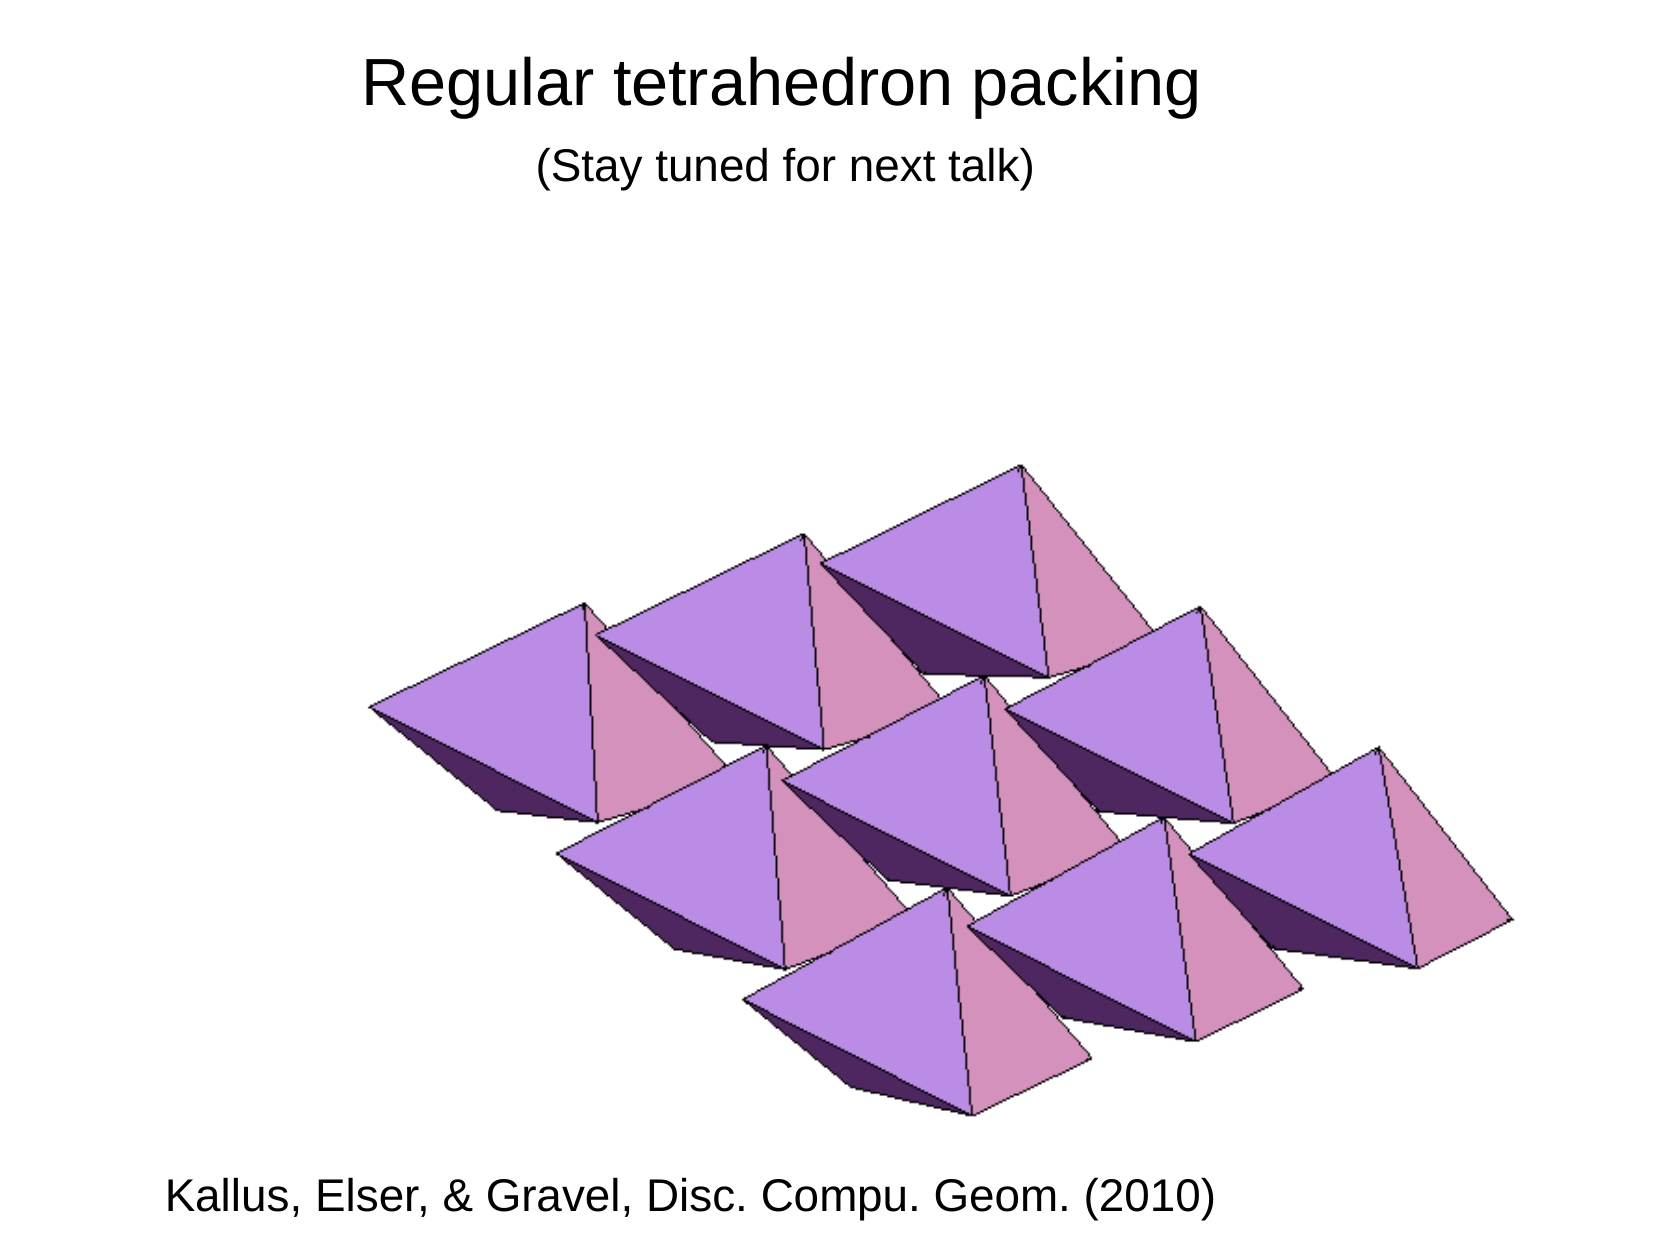

Regular tetrahedron packing
(Stay tuned for next talk)
Kallus, Elser, & Gravel, Disc. Compu. Geom. (2010)